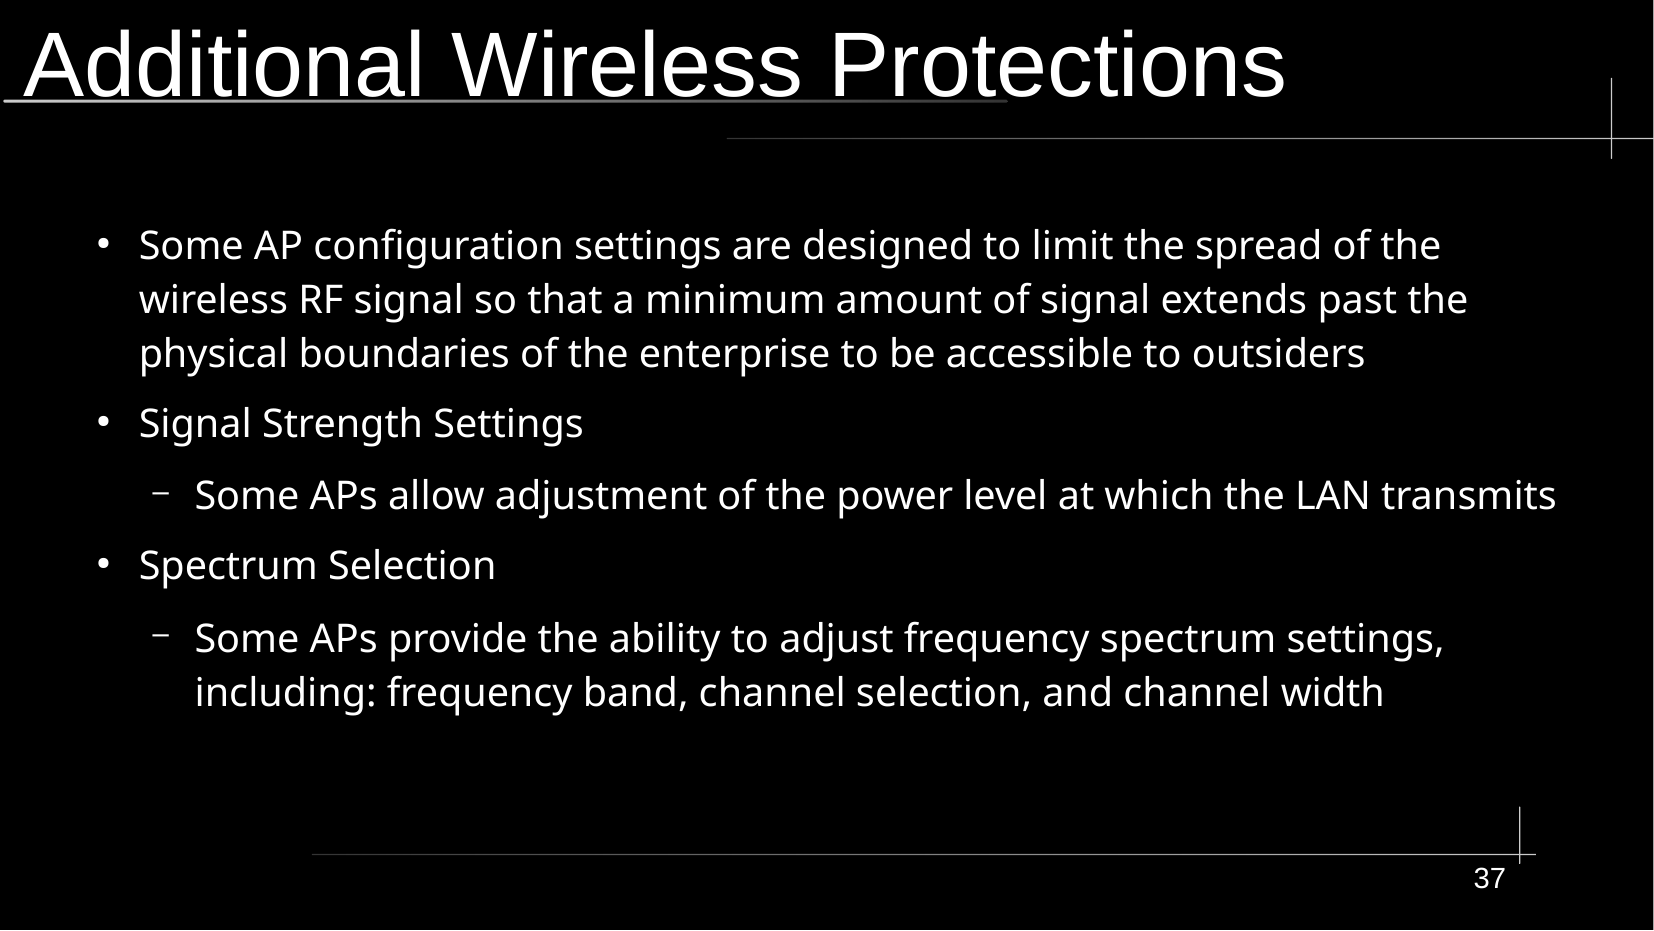

# Additional Wireless Protections
Some AP configuration settings are designed to limit the spread of the wireless RF signal so that a minimum amount of signal extends past the physical boundaries of the enterprise to be accessible to outsiders
Signal Strength Settings
Some APs allow adjustment of the power level at which the LAN transmits
Spectrum Selection
Some APs provide the ability to adjust frequency spectrum settings, including: frequency band, channel selection, and channel width
37